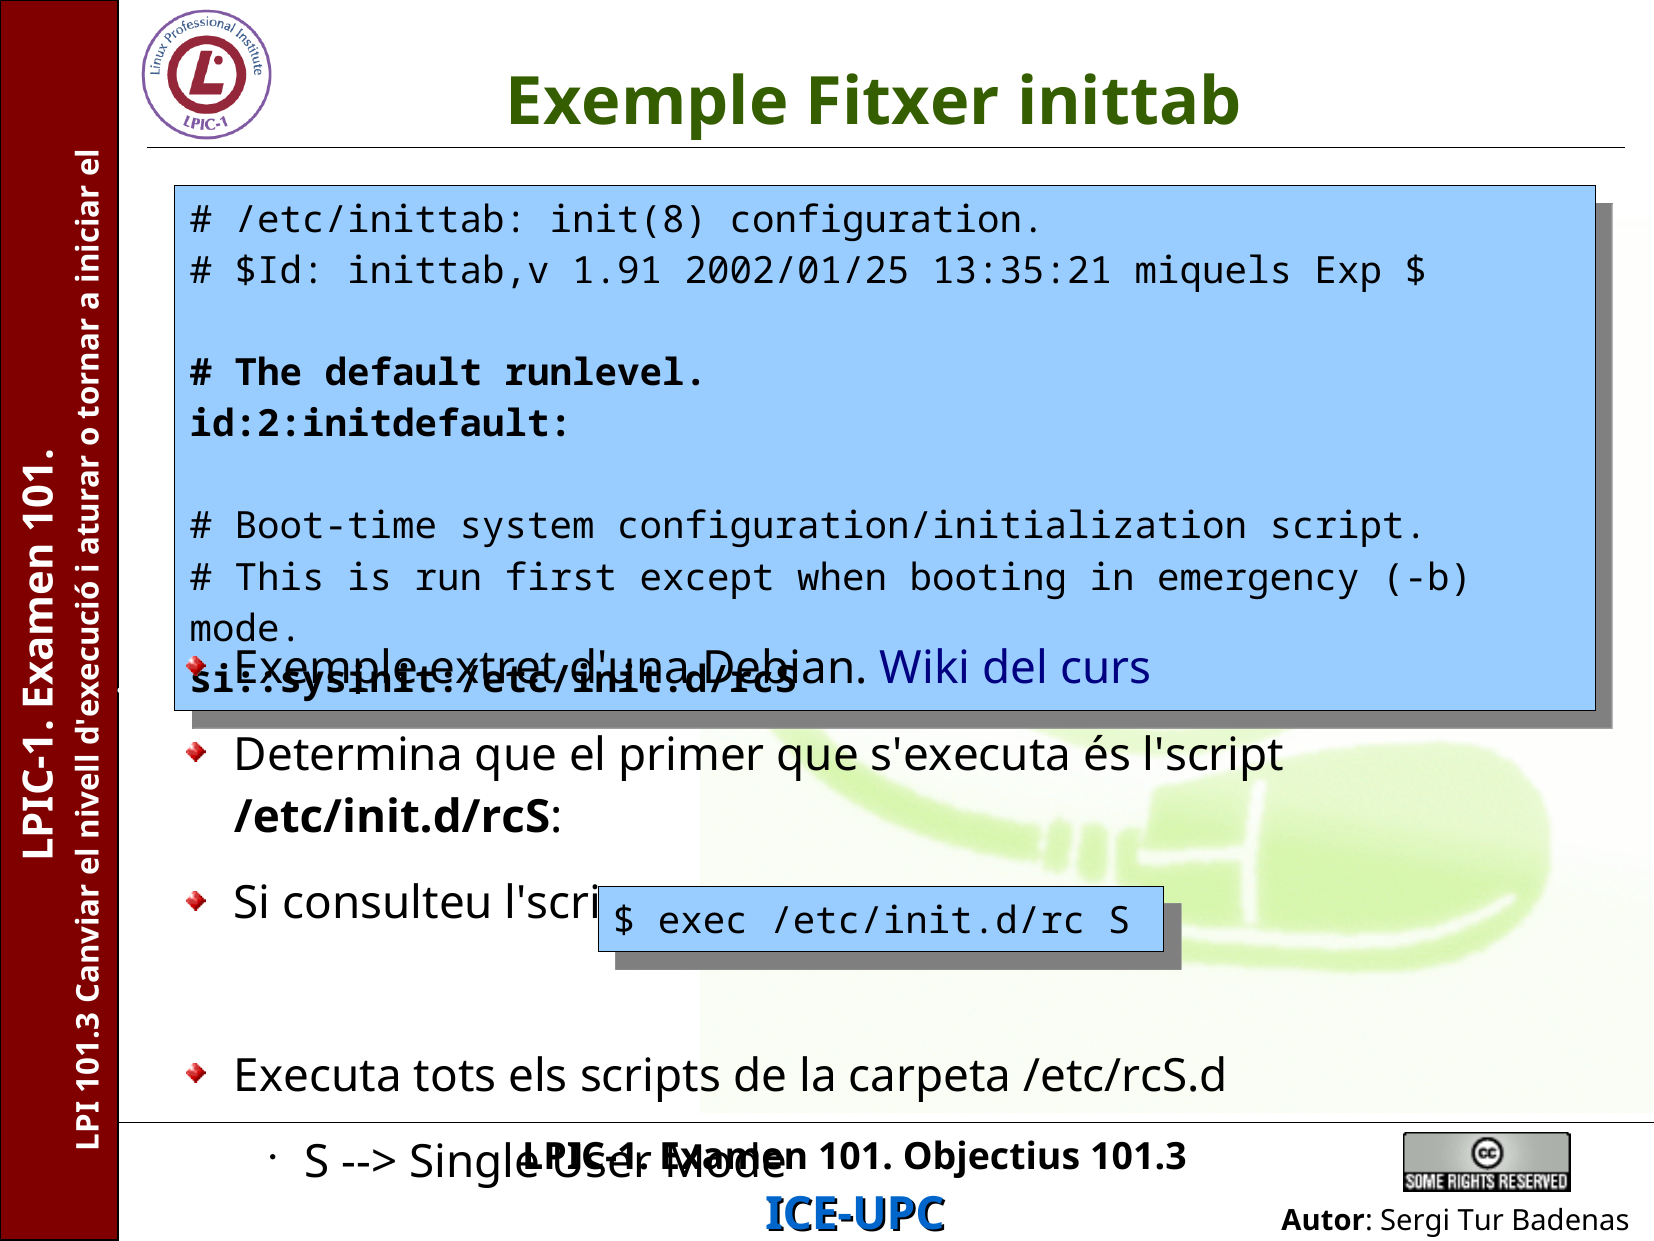

# Exemple Fitxer inittab
# /etc/inittab: init(8) configuration.
# $Id: inittab,v 1.91 2002/01/25 13:35:21 miquels Exp $
# The default runlevel.
id:2:initdefault:
# Boot-time system configuration/initialization script.
# This is run first except when booting in emergency (-b) mode.
si::sysinit:/etc/init.d/rcS
Exemple extret d'una Debian. Wiki del curs
Determina que el primer que s'executa és l'script /etc/init.d/rcS:
Si consulteu l'script veure que executa:
Executa tots els scripts de la carpeta /etc/rcS.d
S --> Single User Mode
$ exec /etc/init.d/rc S